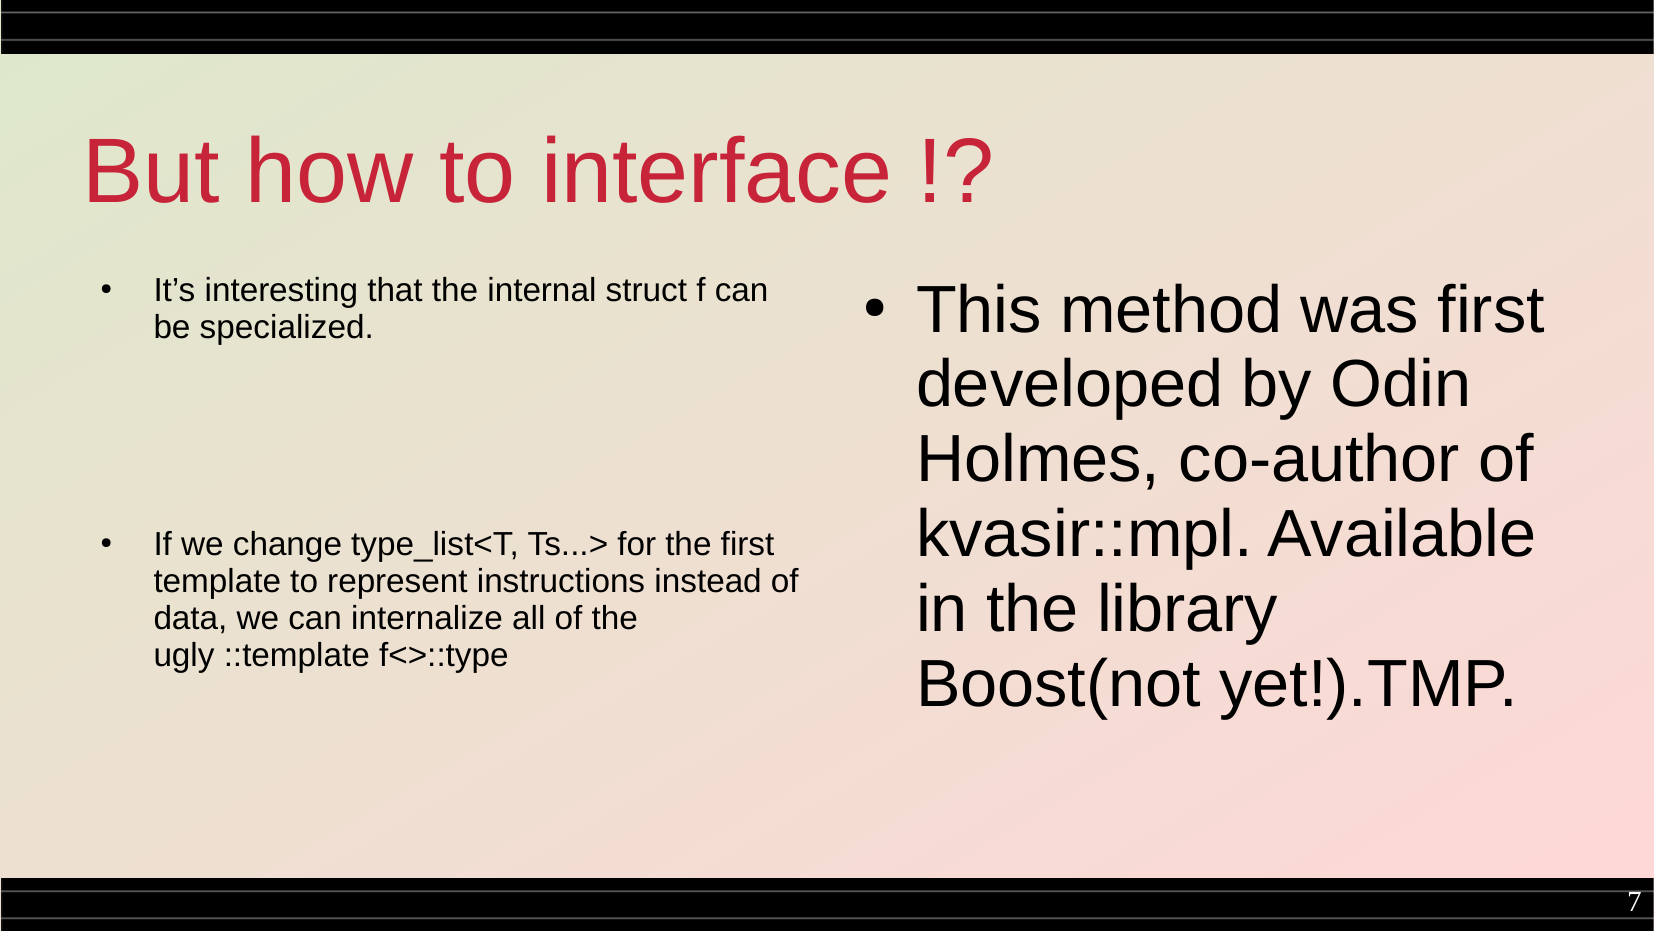

# But how to interface !?
It’s interesting that the internal struct f can be specialized.
This method was first developed by Odin Holmes, co-author of kvasir::mpl. Available in the library Boost(not yet!).TMP.
If we change type_list<T, Ts...> for the first template to represent instructions instead of data, we can internalize all of the ugly ::template f<>::type